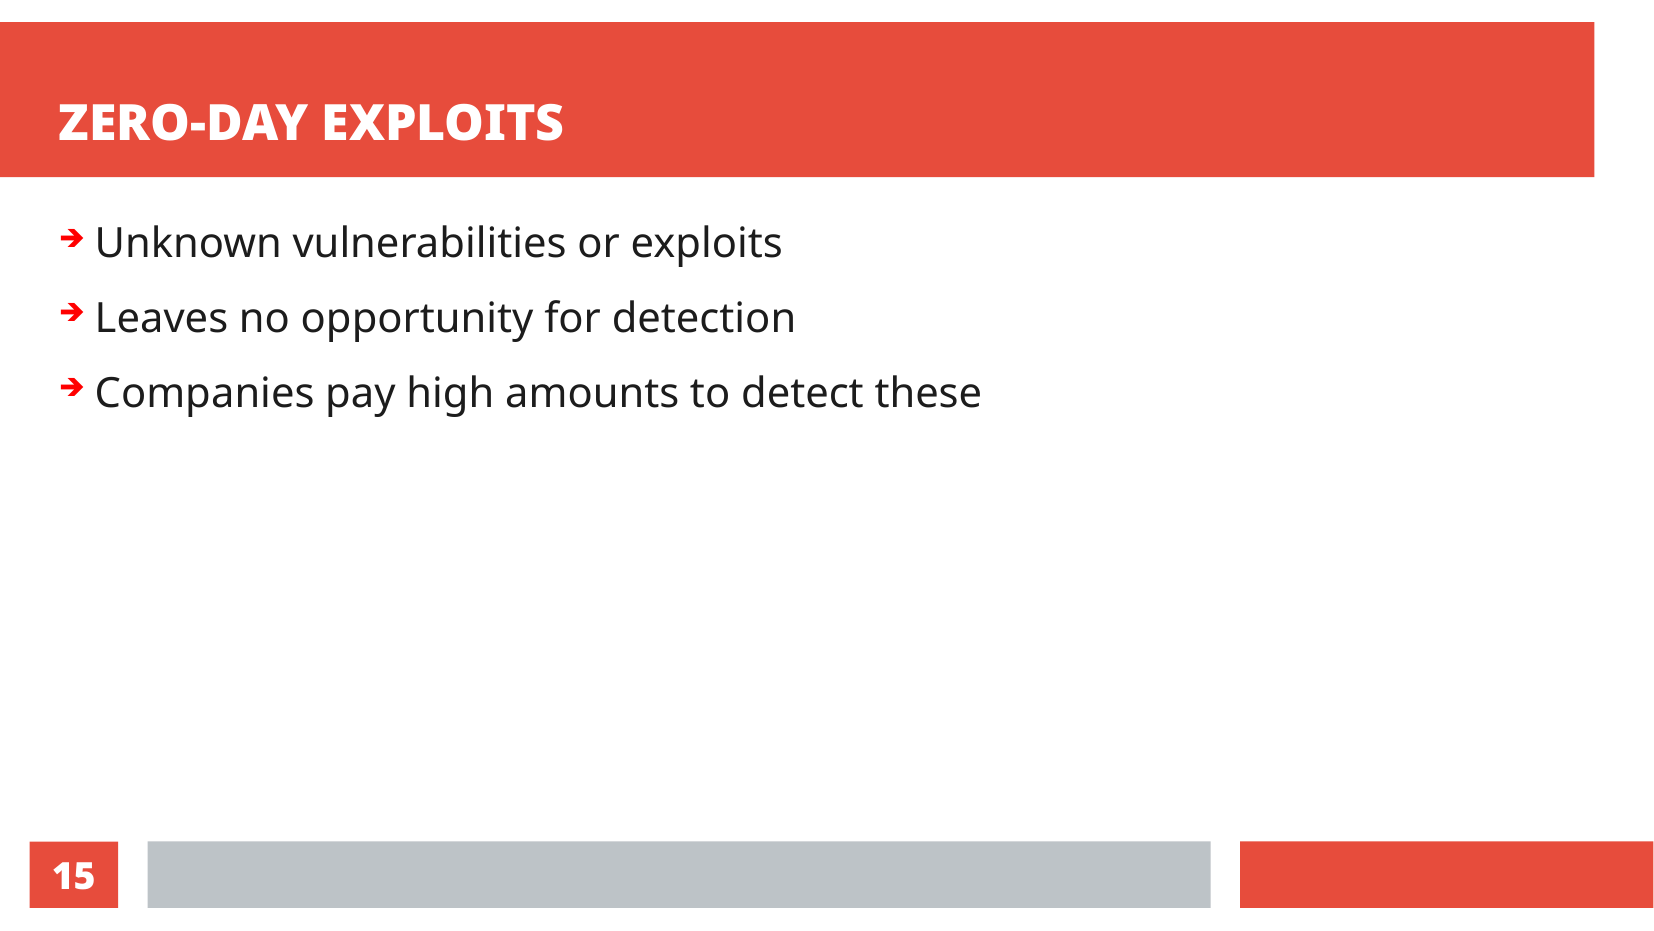

# ZERO-DAY EXPLOITS
Unknown vulnerabilities or exploits
Leaves no opportunity for detection
Companies pay high amounts to detect these
15